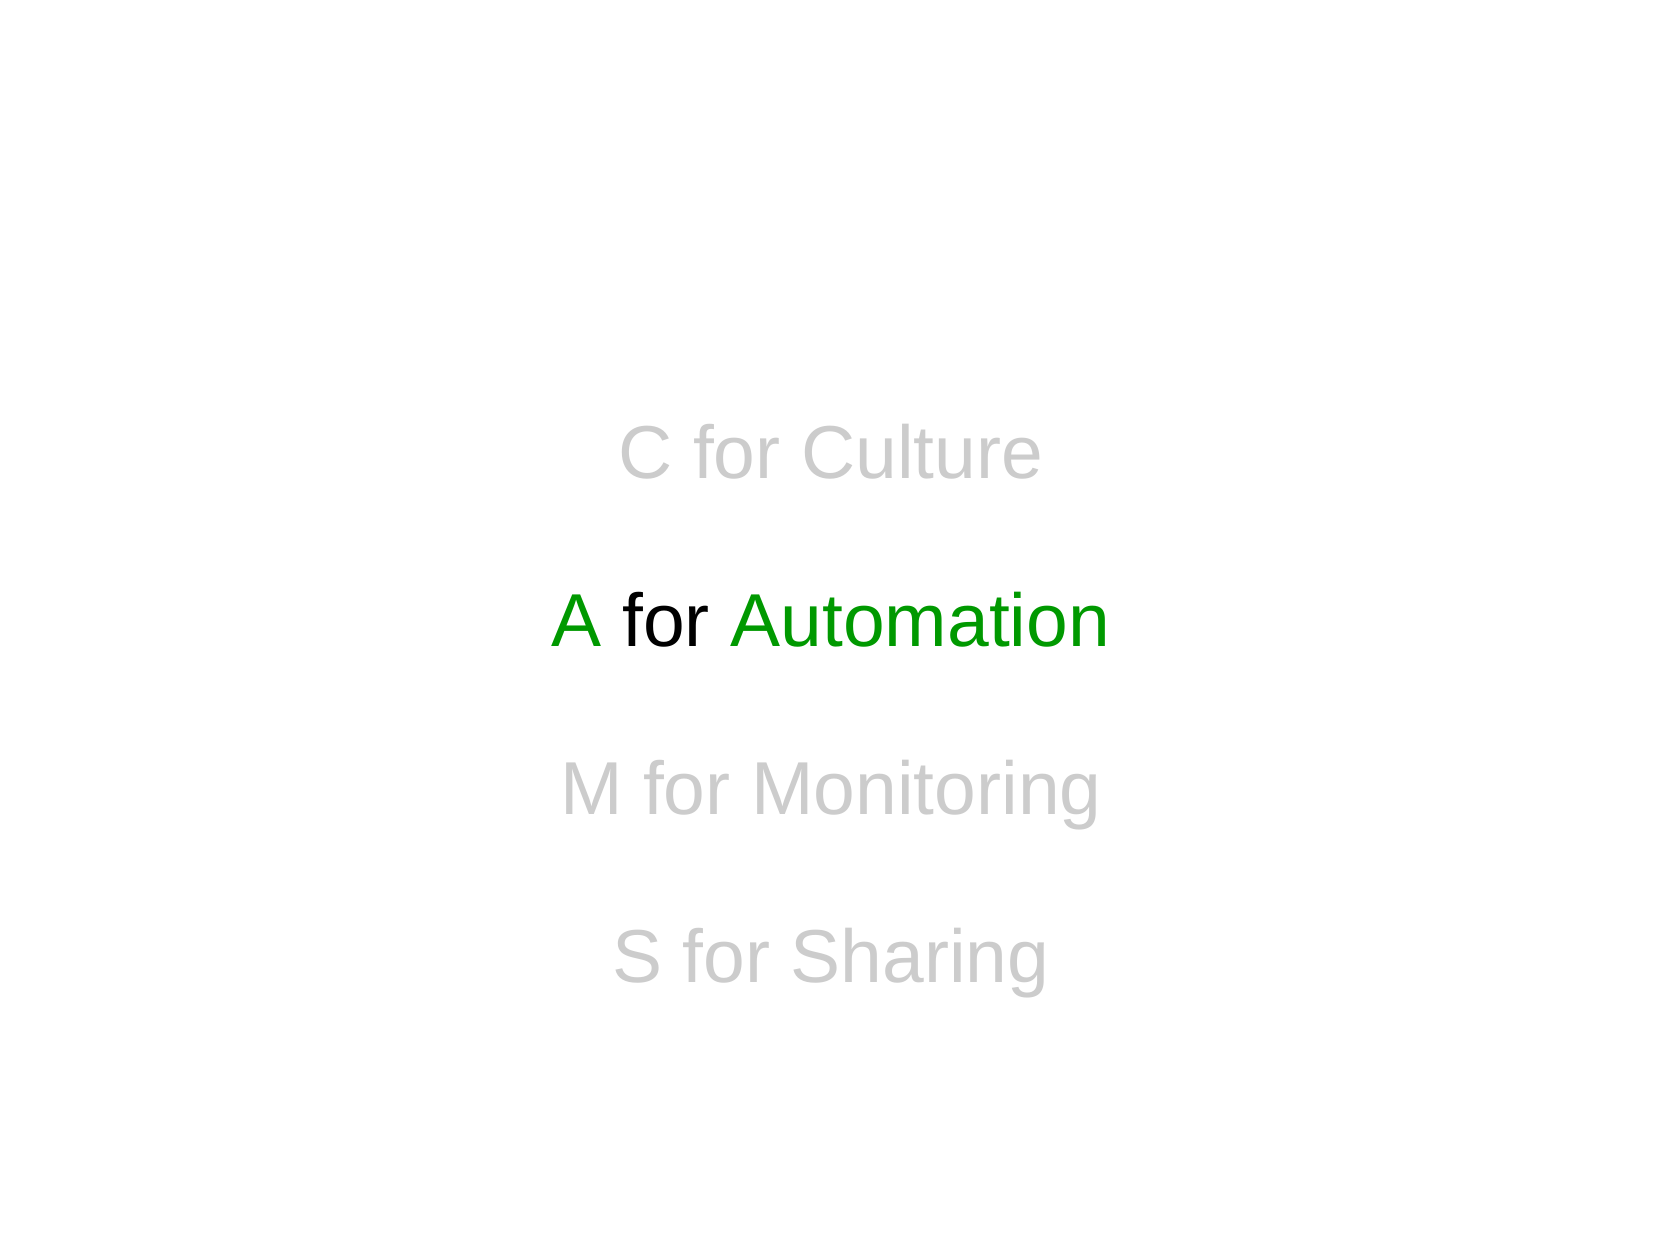

C for Culture
A for Automation
M for Monitoring
S for Sharing